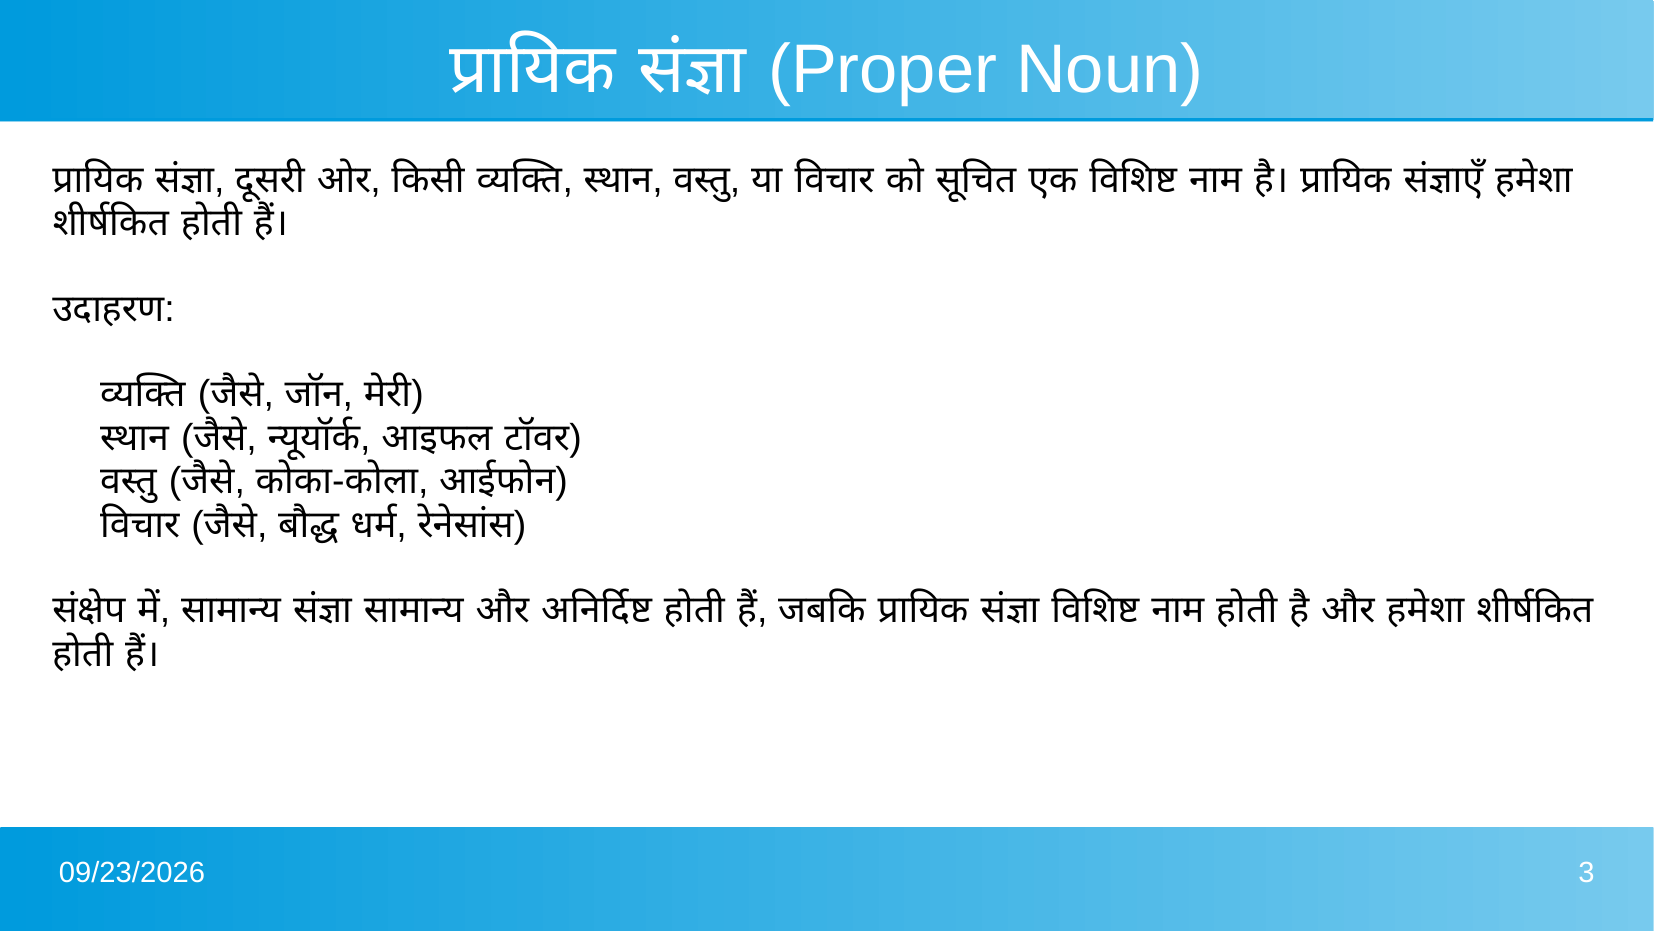

# प्रायिक संज्ञा (Proper Noun)
प्रायिक संज्ञा, दूसरी ओर, किसी व्यक्ति, स्थान, वस्तु, या विचार को सूचित एक विशिष्ट नाम है। प्रायिक संज्ञाएँ हमेशा शीर्षकित होती हैं।
उदाहरण:
 व्यक्ति (जैसे, जॉन, मेरी)
 स्थान (जैसे, न्यूयॉर्क, आइफल टॉवर)
 वस्तु (जैसे, कोका-कोला, आईफोन)
 विचार (जैसे, बौद्ध धर्म, रेनेसांस)
संक्षेप में, सामान्य संज्ञा सामान्य और अनिर्दिष्ट होती हैं, जबकि प्रायिक संज्ञा विशिष्ट नाम होती है और हमेशा शीर्षकित होती हैं।
3